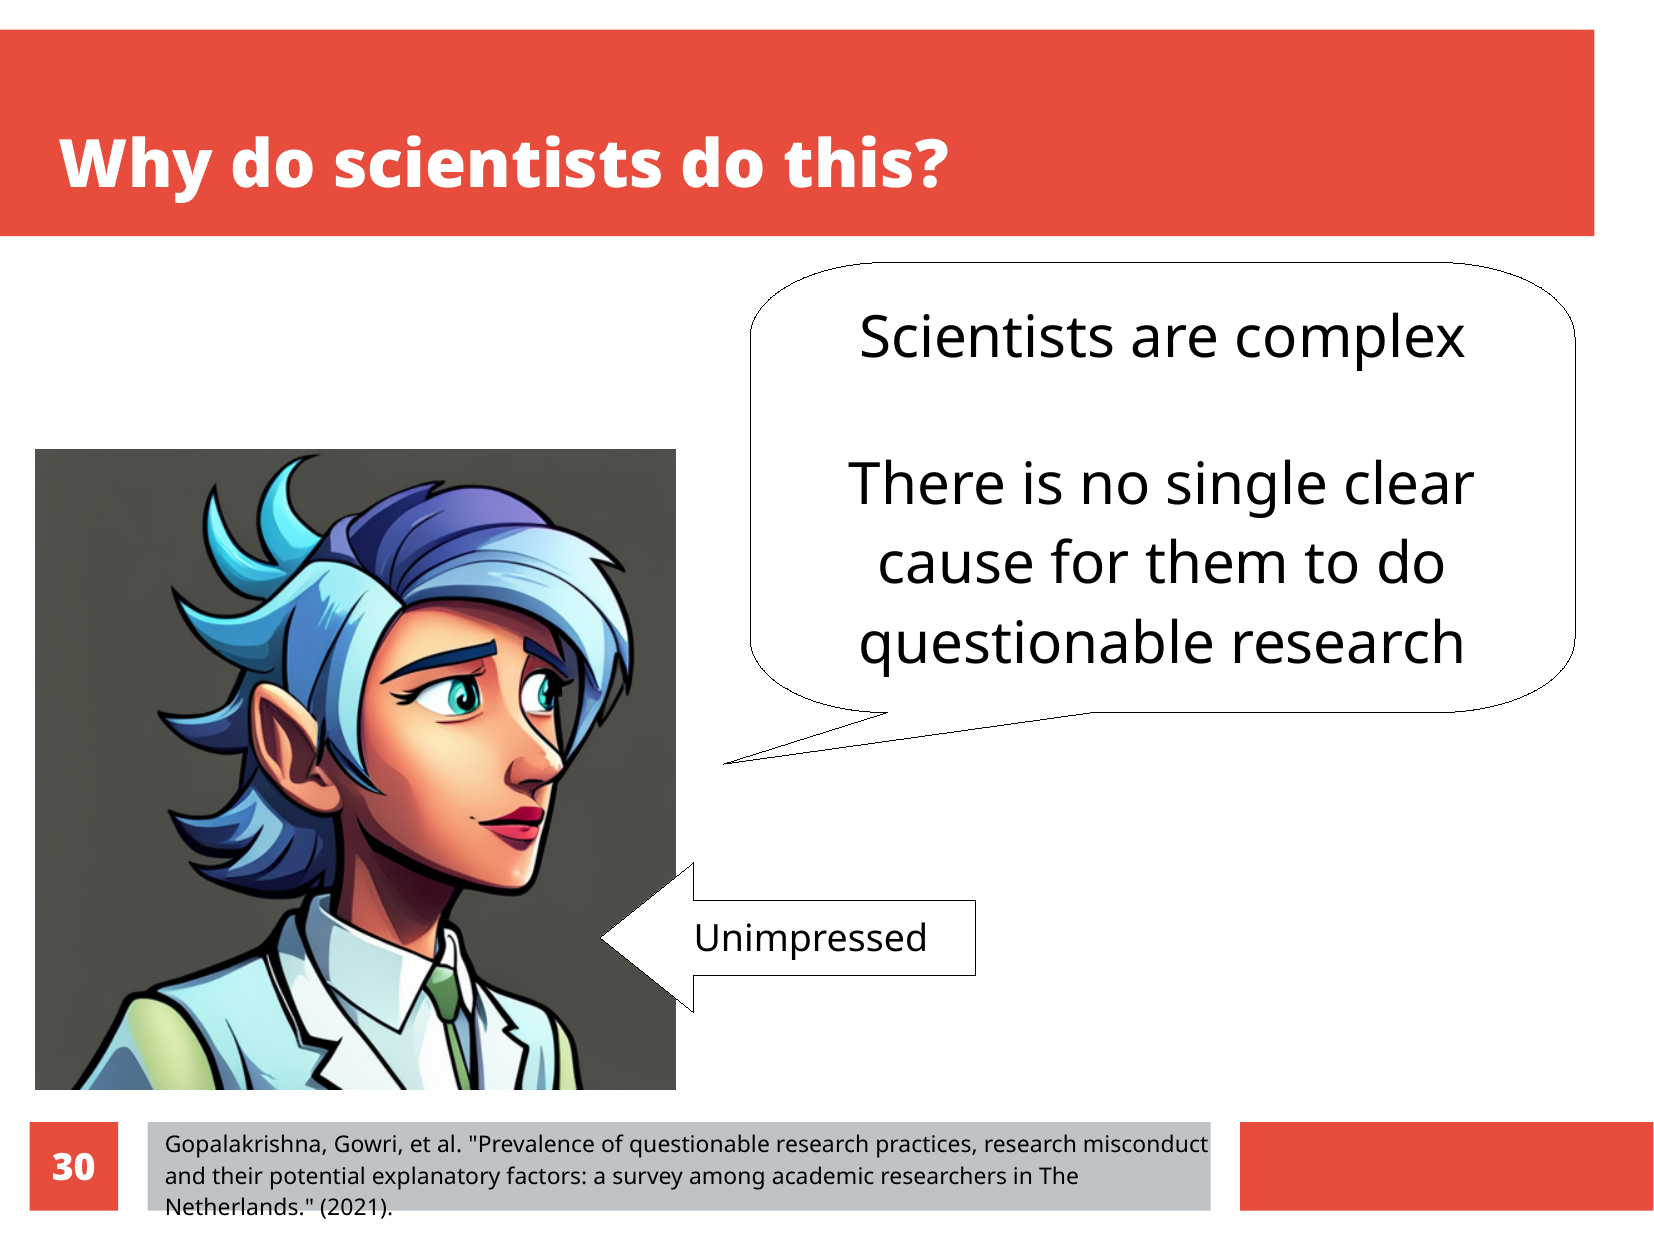

# Why do scientists do this?
Scientists are complex
There is no single clear cause for them to do questionable research
Unimpressed
Gopalakrishna, Gowri, et al. "Prevalence of questionable research practices, research misconduct and their potential explanatory factors: a survey among academic researchers in The Netherlands." (2021).
30